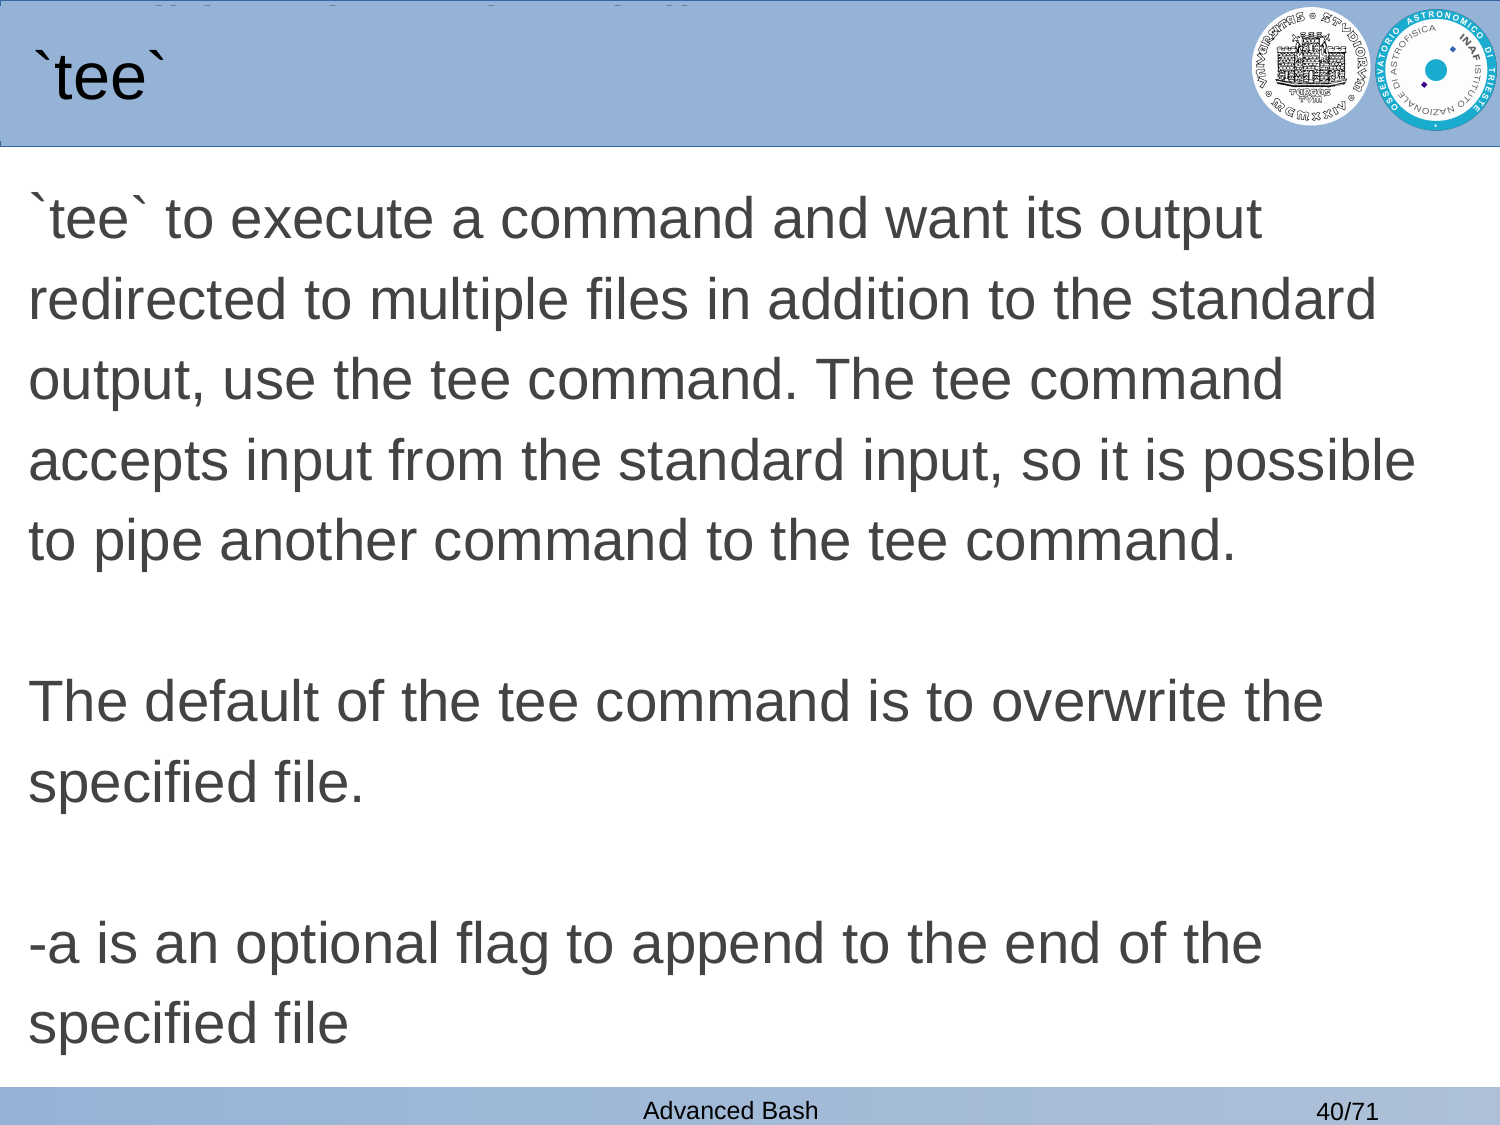

# Traditional service delivery
`tee`
`tee` to execute a command and want its output redirected to multiple files in addition to the standard output, use the tee command. The tee command accepts input from the standard input, so it is possible to pipe another command to the tee command.
The default of the tee command is to overwrite the specified file.
-a is an optional flag to append to the end of the specified file